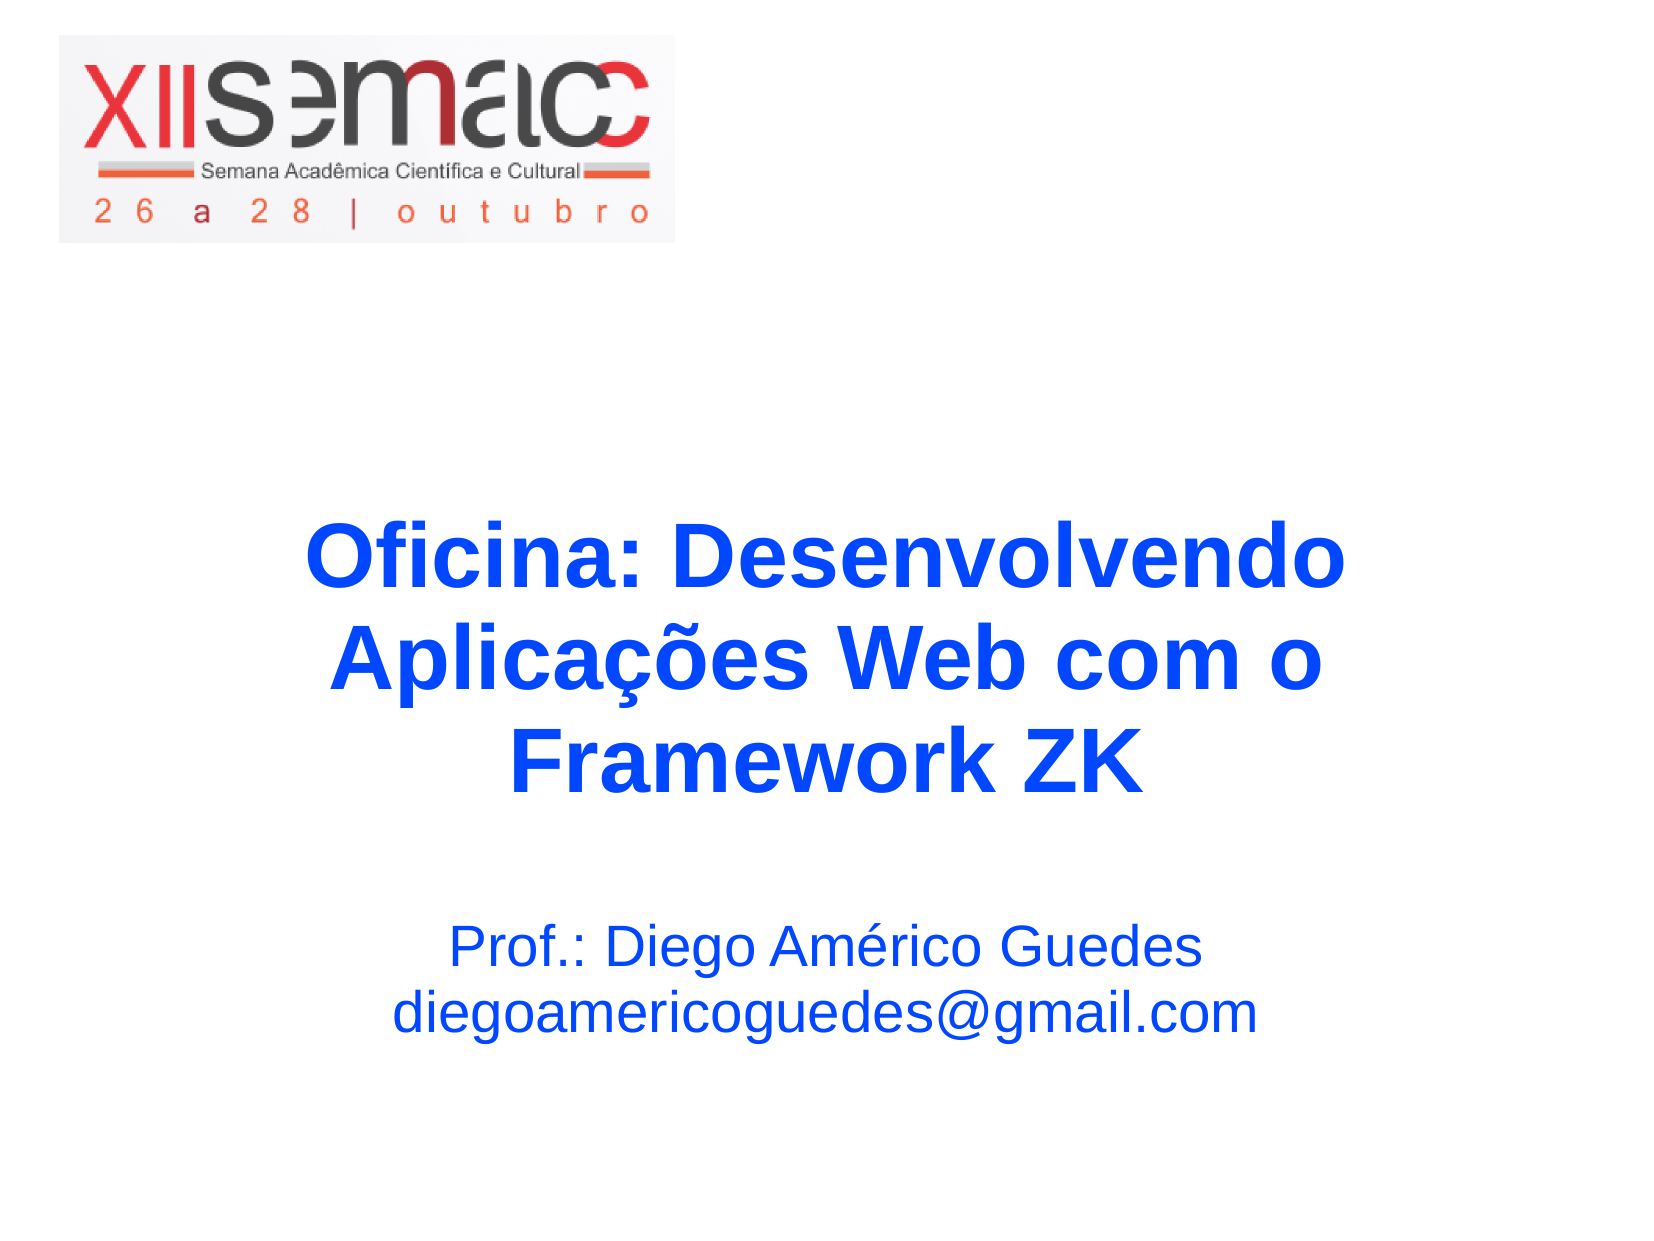

#
Oficina: Desenvolvendo Aplicações Web com o Framework ZK
Prof.: Diego Américo Guedes
diegoamericoguedes@gmail.com